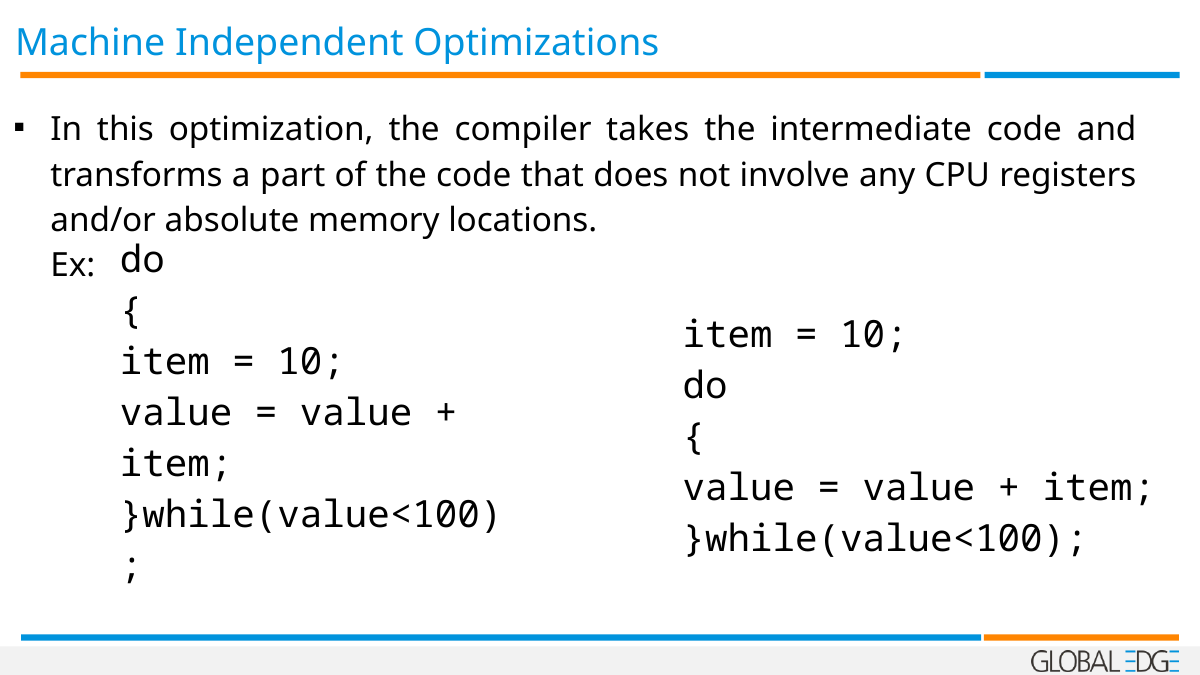

# Machine Independent Optimizations
In this optimization, the compiler takes the intermediate code and transforms a part of the code that does not involve any CPU registers and/or absolute memory locations.
Ex:
do
{
item = 10;
value = value + item;
}while(value<100);
item = 10;
do
{
value = value + item;
}while(value<100);